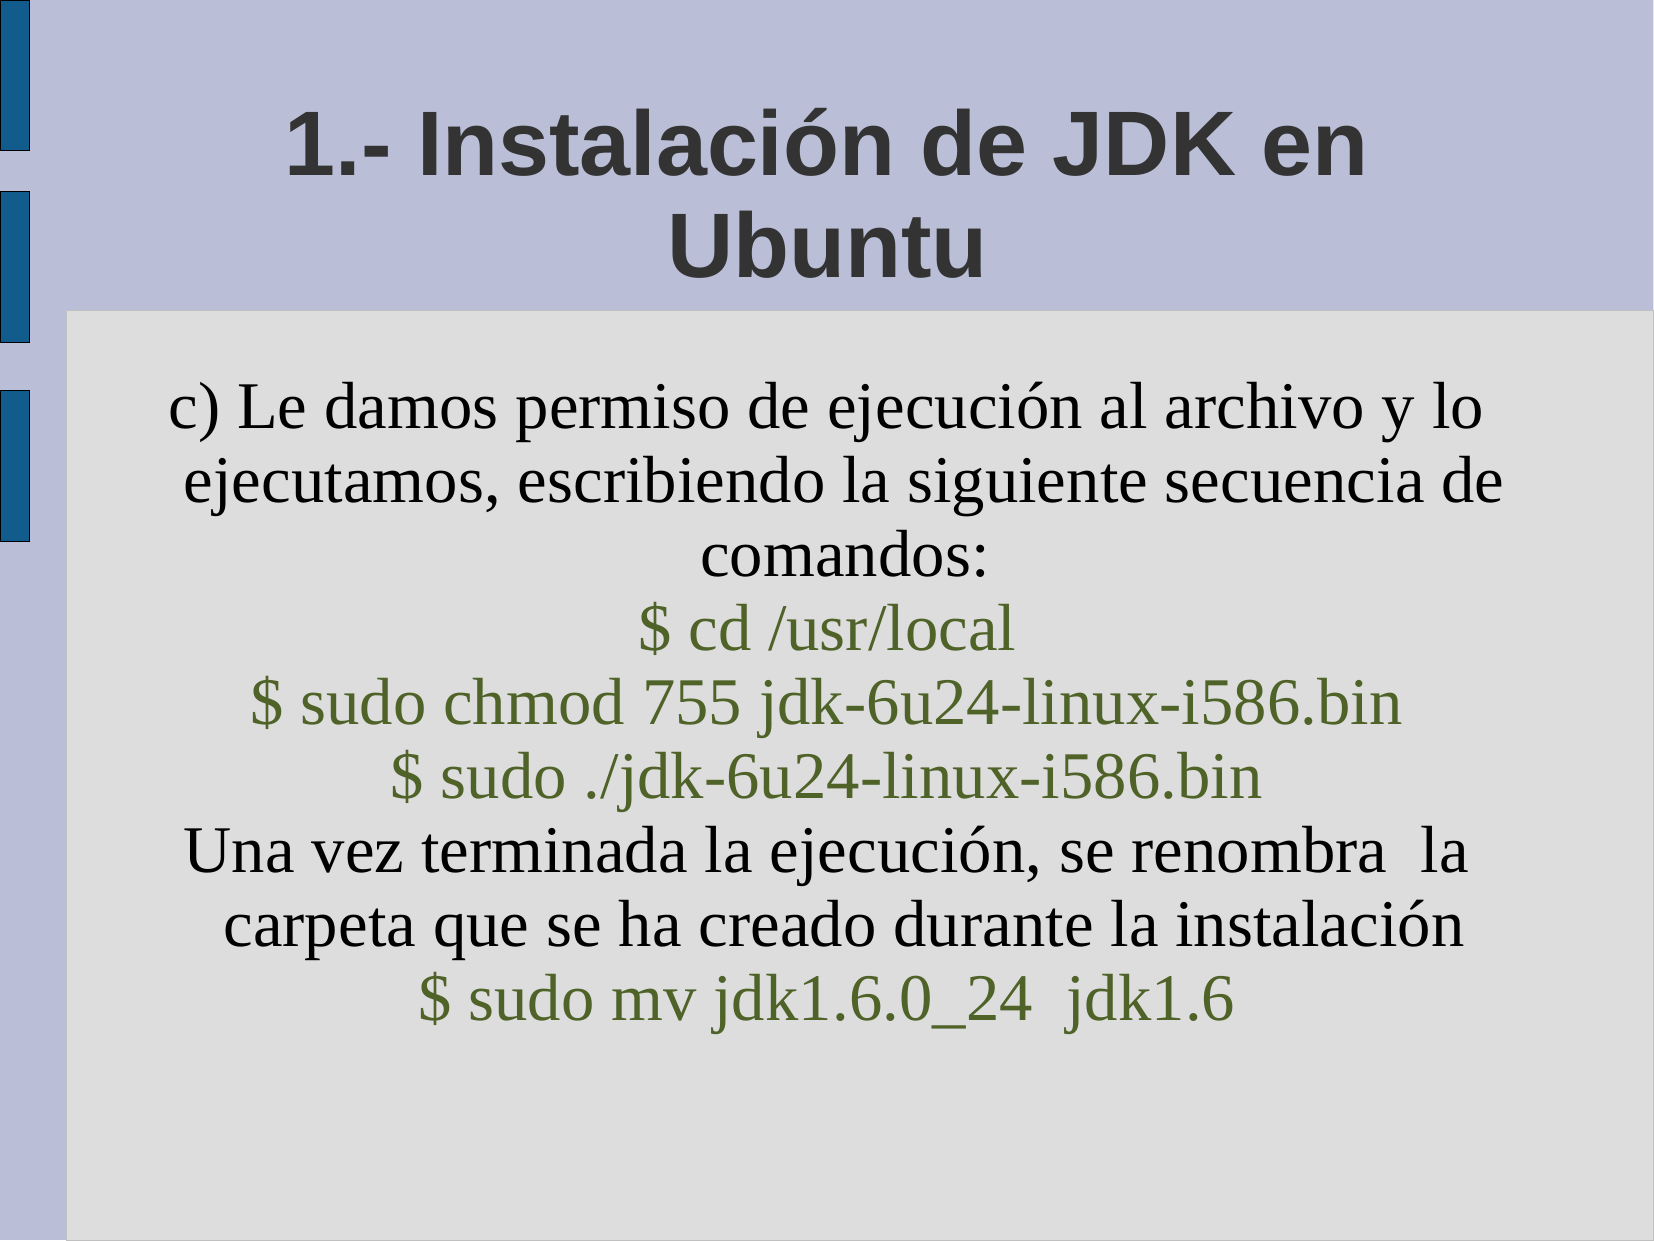

# 1.- Instalación de JDK en Ubuntu
c) Le damos permiso de ejecución al archivo y lo ejecutamos, escribiendo la siguiente secuencia de comandos:
$ cd /usr/local
$ sudo chmod 755 jdk-6u24-linux-i586.bin
$ sudo ./jdk-6u24-linux-i586.bin
Una vez terminada la ejecución, se renombra la carpeta que se ha creado durante la instalación
$ sudo mv jdk1.6.0_24 jdk1.6